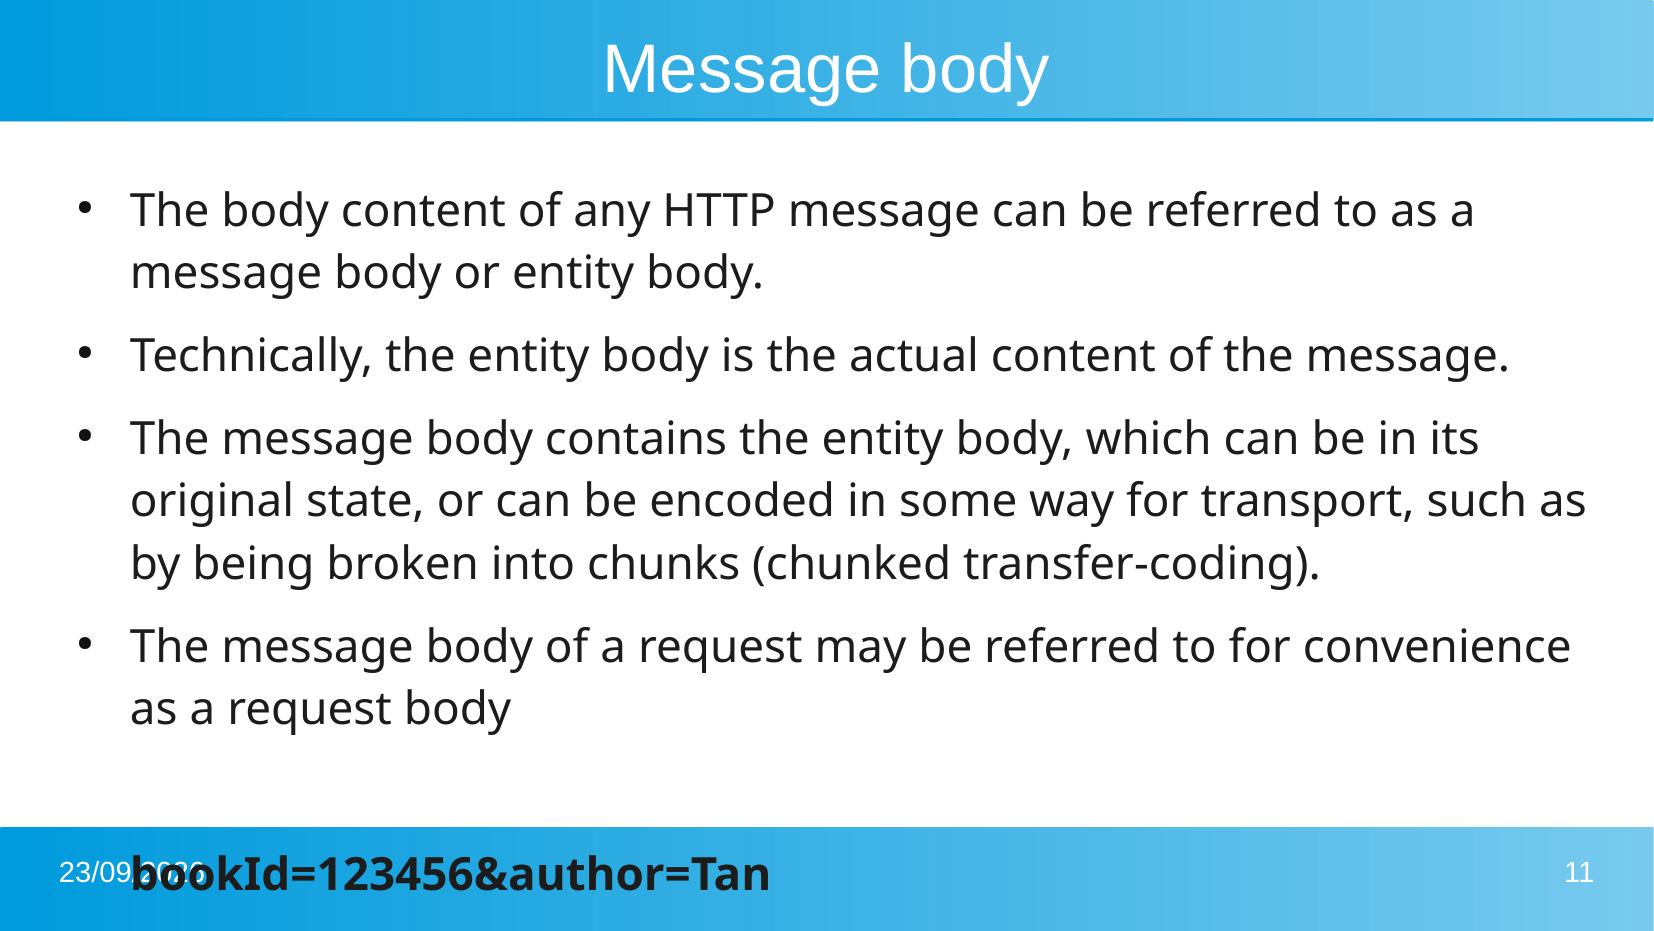

# Message body
The body content of any HTTP message can be referred to as a message body or entity body.
Technically, the entity body is the actual content of the message.
The message body contains the entity body, which can be in its original state, or can be encoded in some way for transport, such as by being broken into chunks (chunked transfer-coding).
The message body of a request may be referred to for convenience as a request body
bookId=123456&author=Tan
11